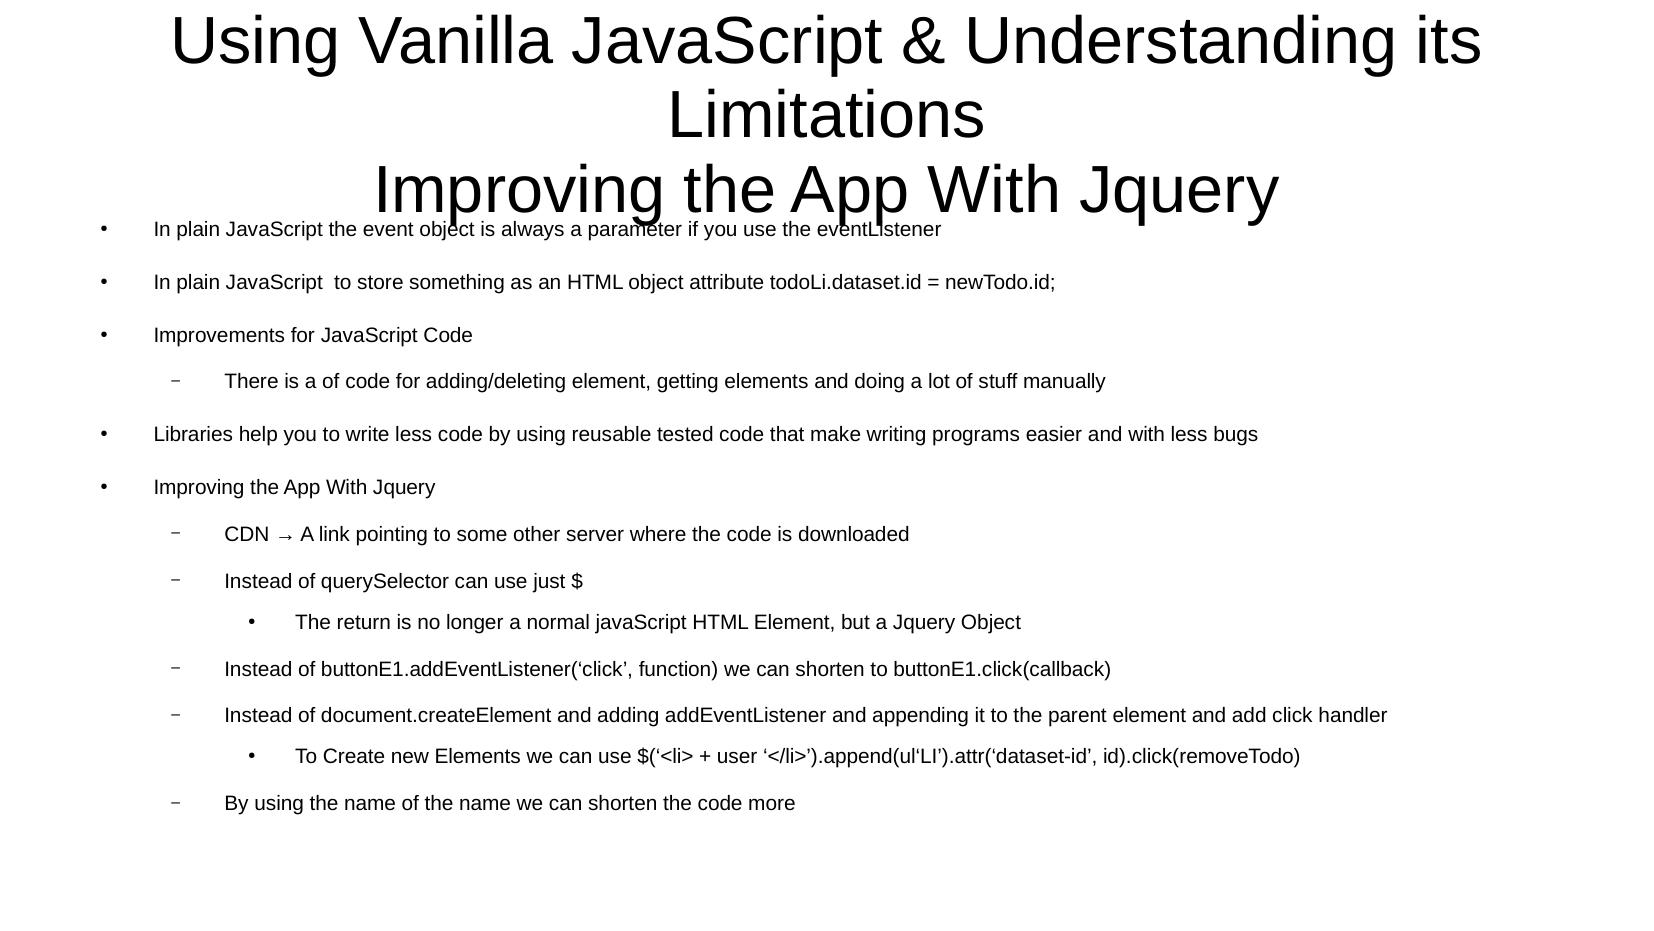

# Using Vanilla JavaScript & Understanding its Limitations Improving the App With Jquery
In plain JavaScript the event object is always a parameter if you use the eventListener
In plain JavaScript to store something as an HTML object attribute todoLi.dataset.id = newTodo.id;
Improvements for JavaScript Code
There is a of code for adding/deleting element, getting elements and doing a lot of stuff manually
Libraries help you to write less code by using reusable tested code that make writing programs easier and with less bugs
Improving the App With Jquery
CDN → A link pointing to some other server where the code is downloaded
Instead of querySelector can use just $
The return is no longer a normal javaScript HTML Element, but a Jquery Object
Instead of buttonE1.addEventListener(‘click’, function) we can shorten to buttonE1.click(callback)
Instead of document.createElement and adding addEventListener and appending it to the parent element and add click handler
To Create new Elements we can use $(‘<li> + user ‘</li>’).append(ul‘LI’).attr(‘dataset-id’, id).click(removeTodo)
By using the name of the name we can shorten the code more